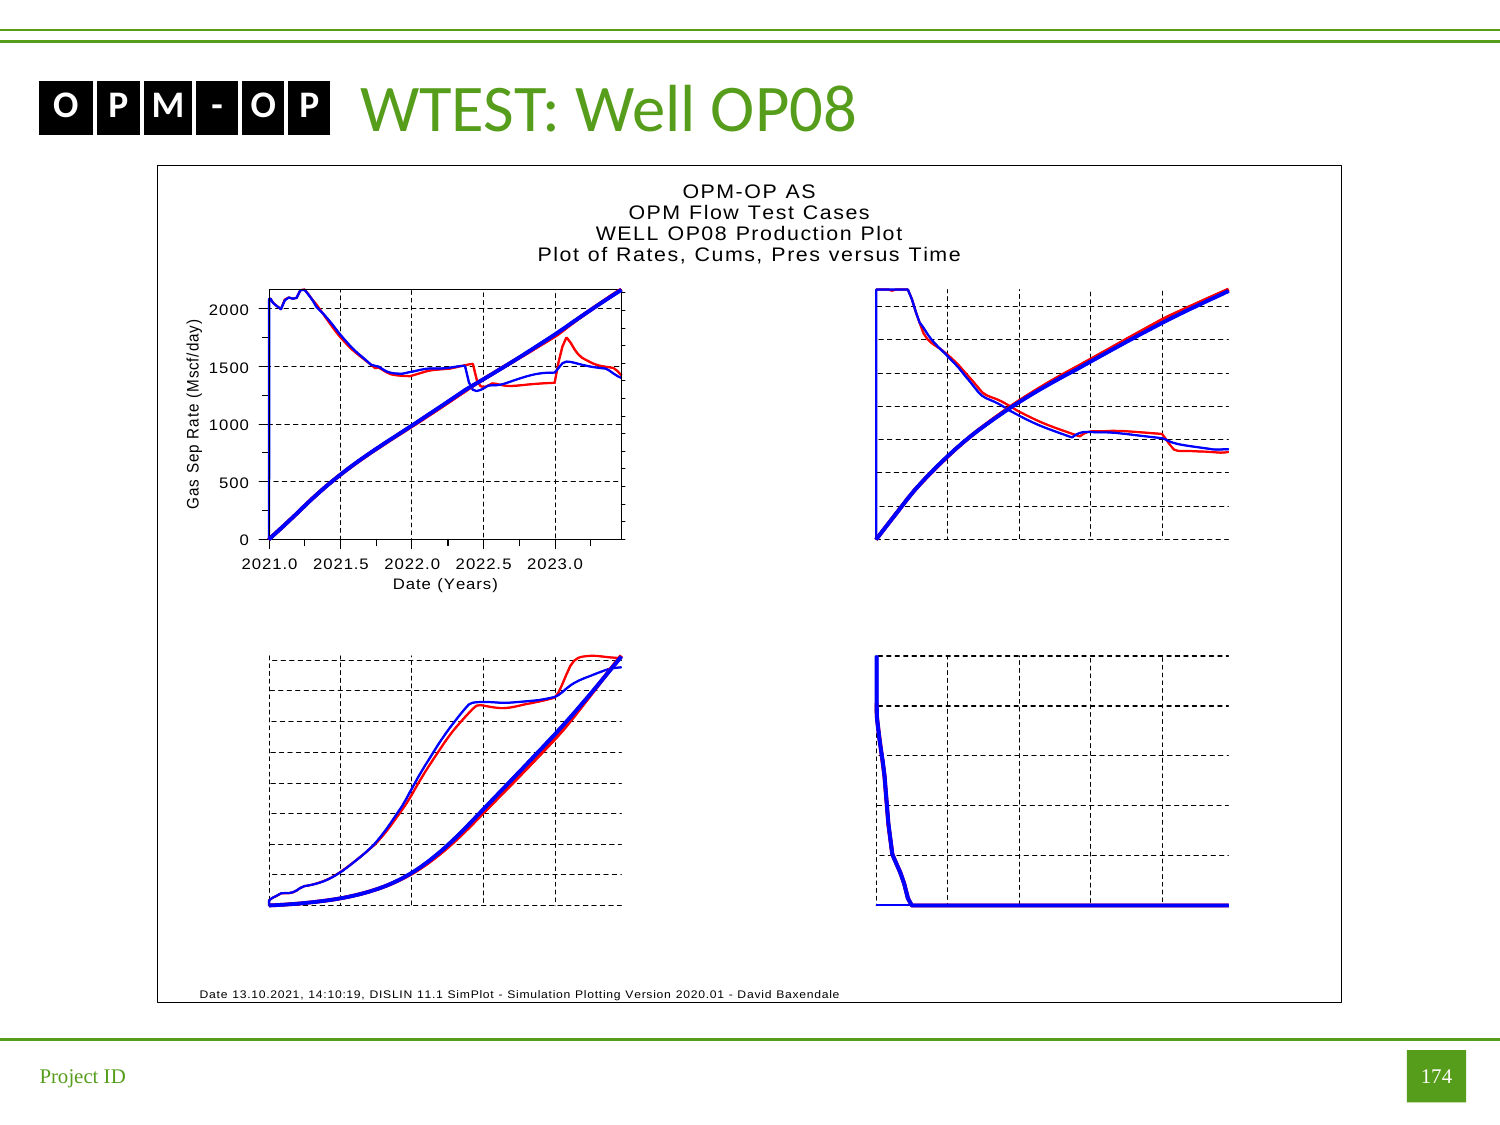

# WTEST: well OP08
Project ID
174